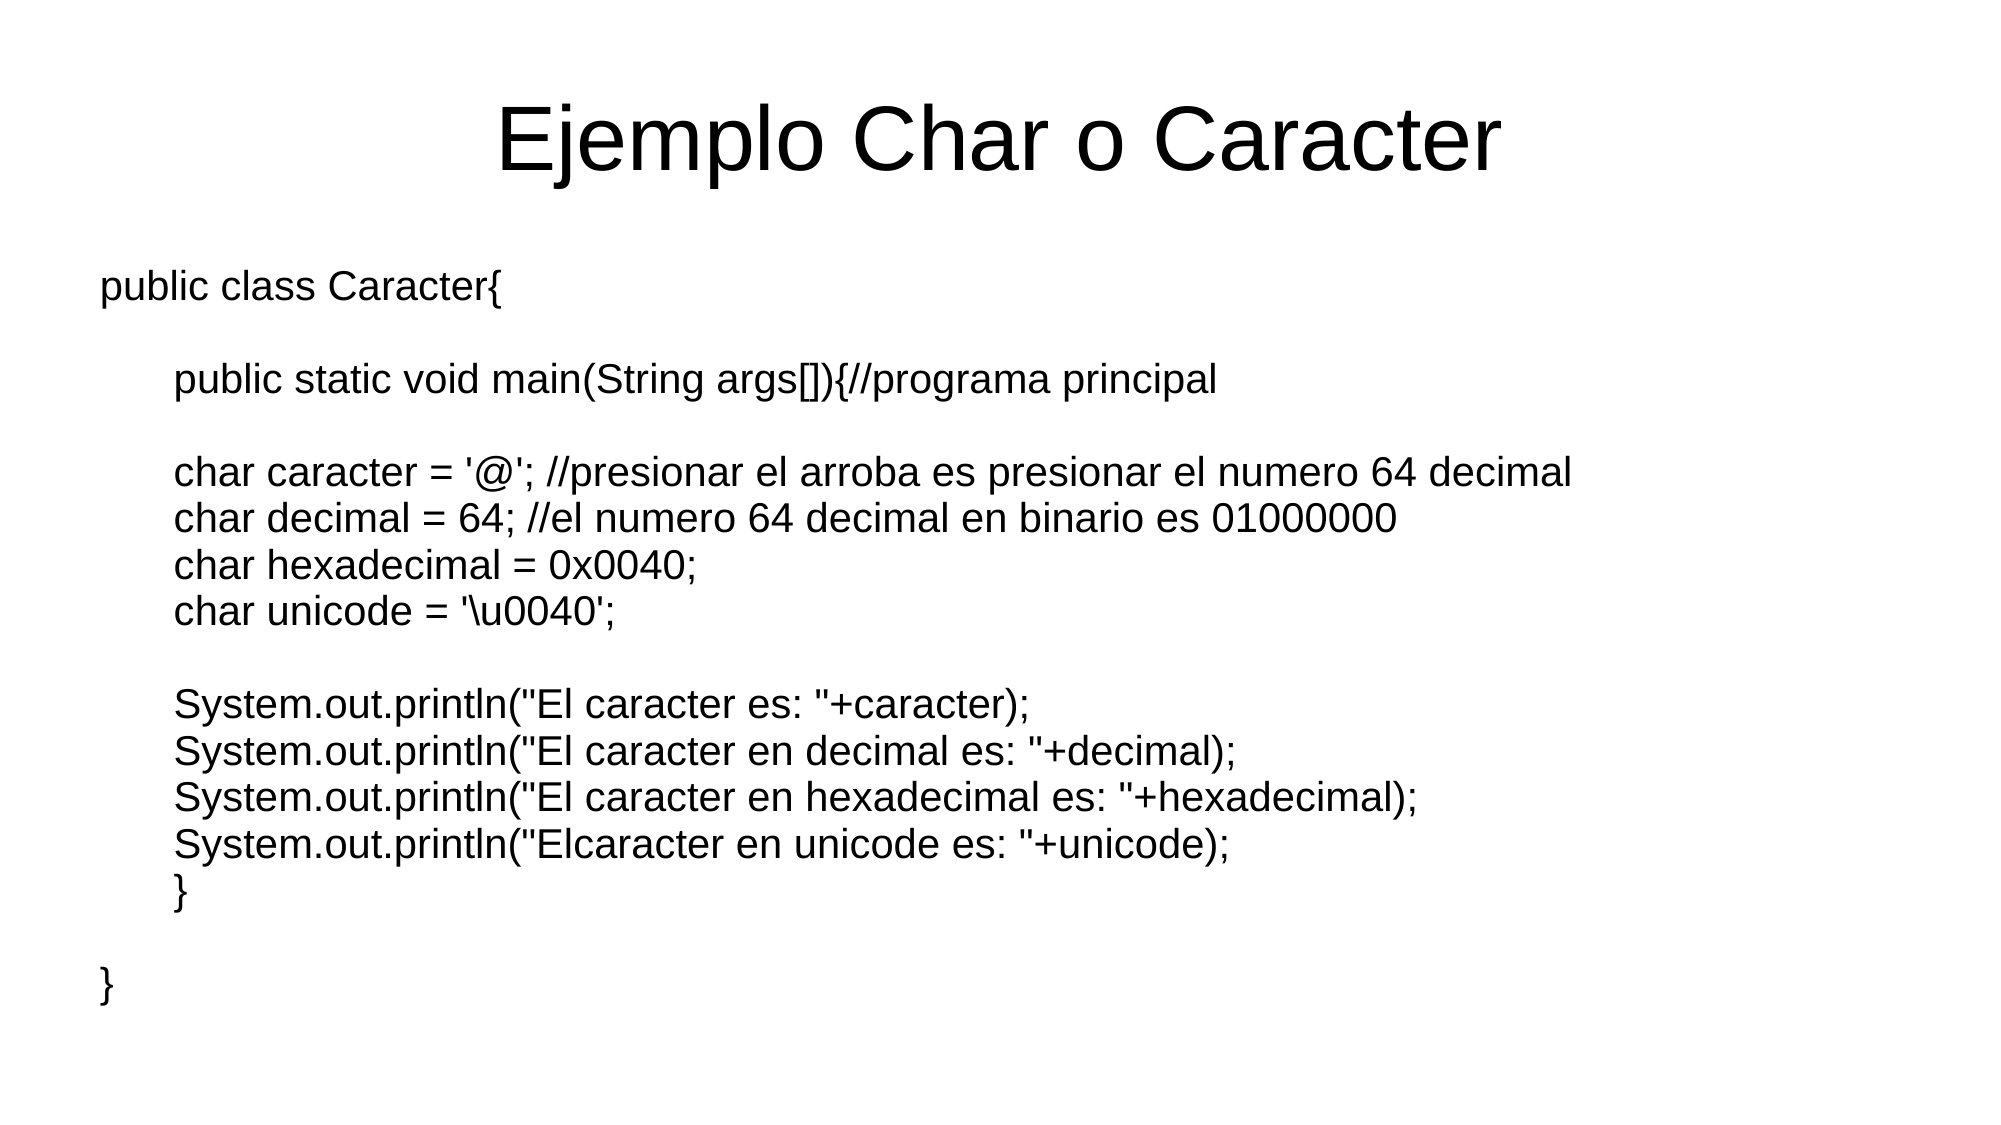

# Ejemplo Char o Caracter
public class Caracter{
	public static void main(String args[]){//programa principal
	char caracter = '@'; //presionar el arroba es presionar el numero 64 decimal
	char decimal = 64; //el numero 64 decimal en binario es 01000000
	char hexadecimal = 0x0040;
	char unicode = '\u0040';
	System.out.println("El caracter es: "+caracter);
	System.out.println("El caracter en decimal es: "+decimal);
	System.out.println("El caracter en hexadecimal es: "+hexadecimal);
	System.out.println("Elcaracter en unicode es: "+unicode);
	}
}